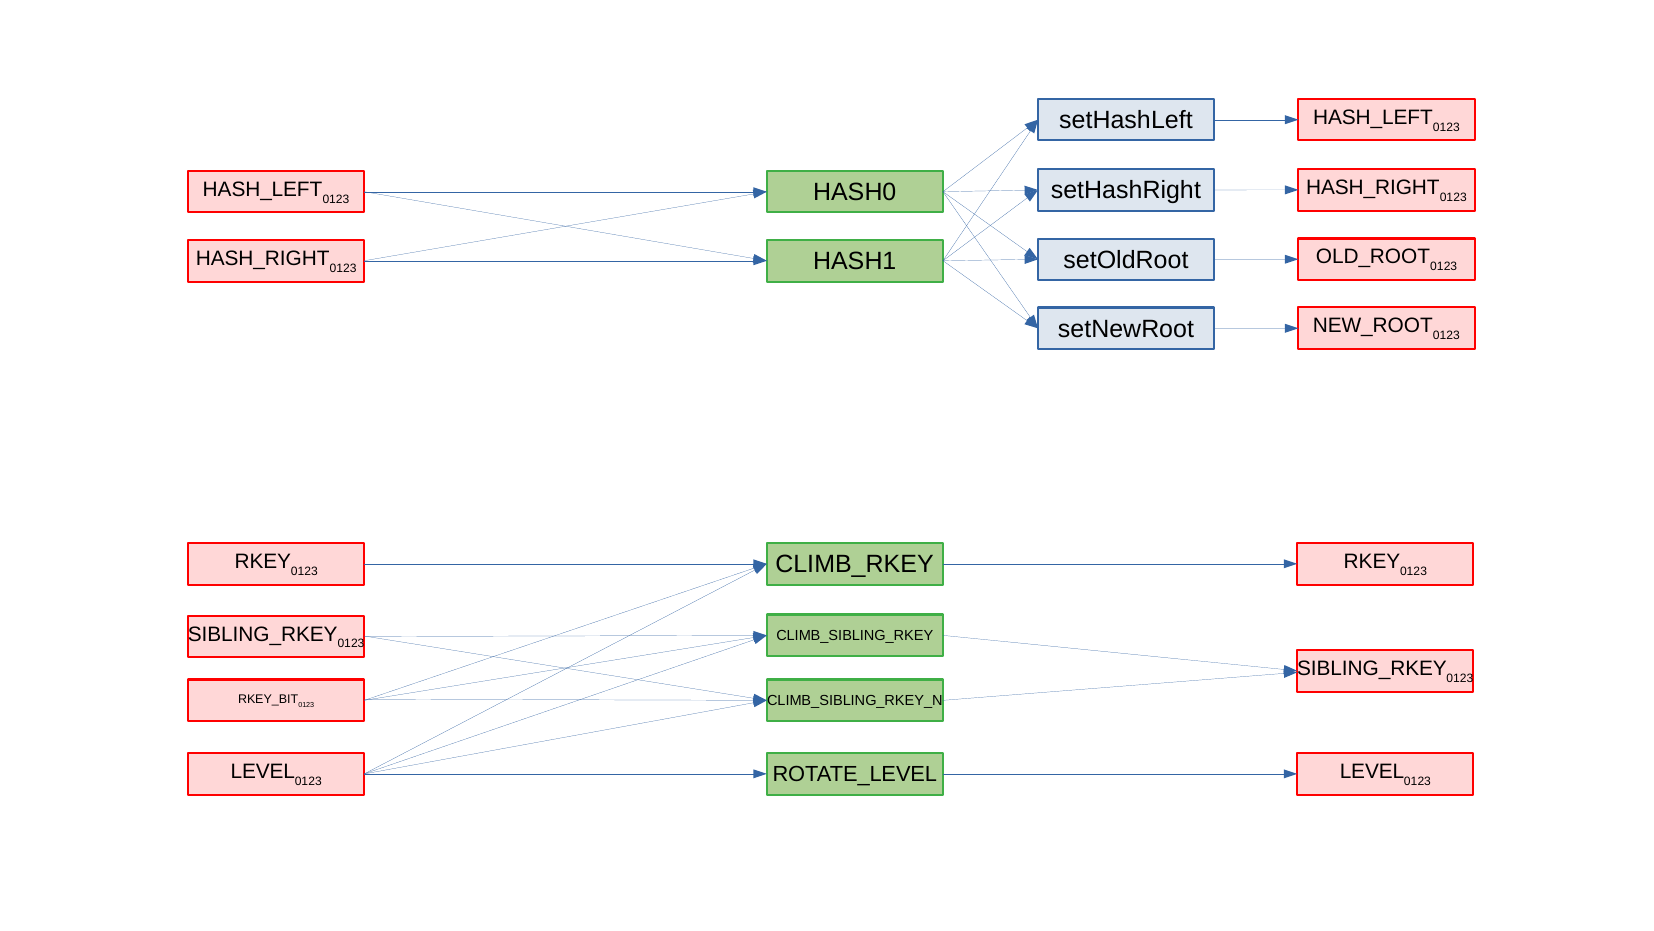

setHashLeft
HASH_LEFT0123
HASH_RIGHT0123
setHashRight
HASH_LEFT0123
HASH0
OLD_ROOT0123
setOldRoot
HASH_RIGHT0123
HASH1
NEW_ROOT0123
setNewRoot
RKEY0123
CLIMB_RKEY
RKEY0123
CLIMB_SIBLING_RKEY
SIBLING_RKEY0123
SIBLING_RKEY0123
RKEY_BIT0123
CLIMB_SIBLING_RKEY_N
LEVEL0123
ROTATE_LEVEL
LEVEL0123